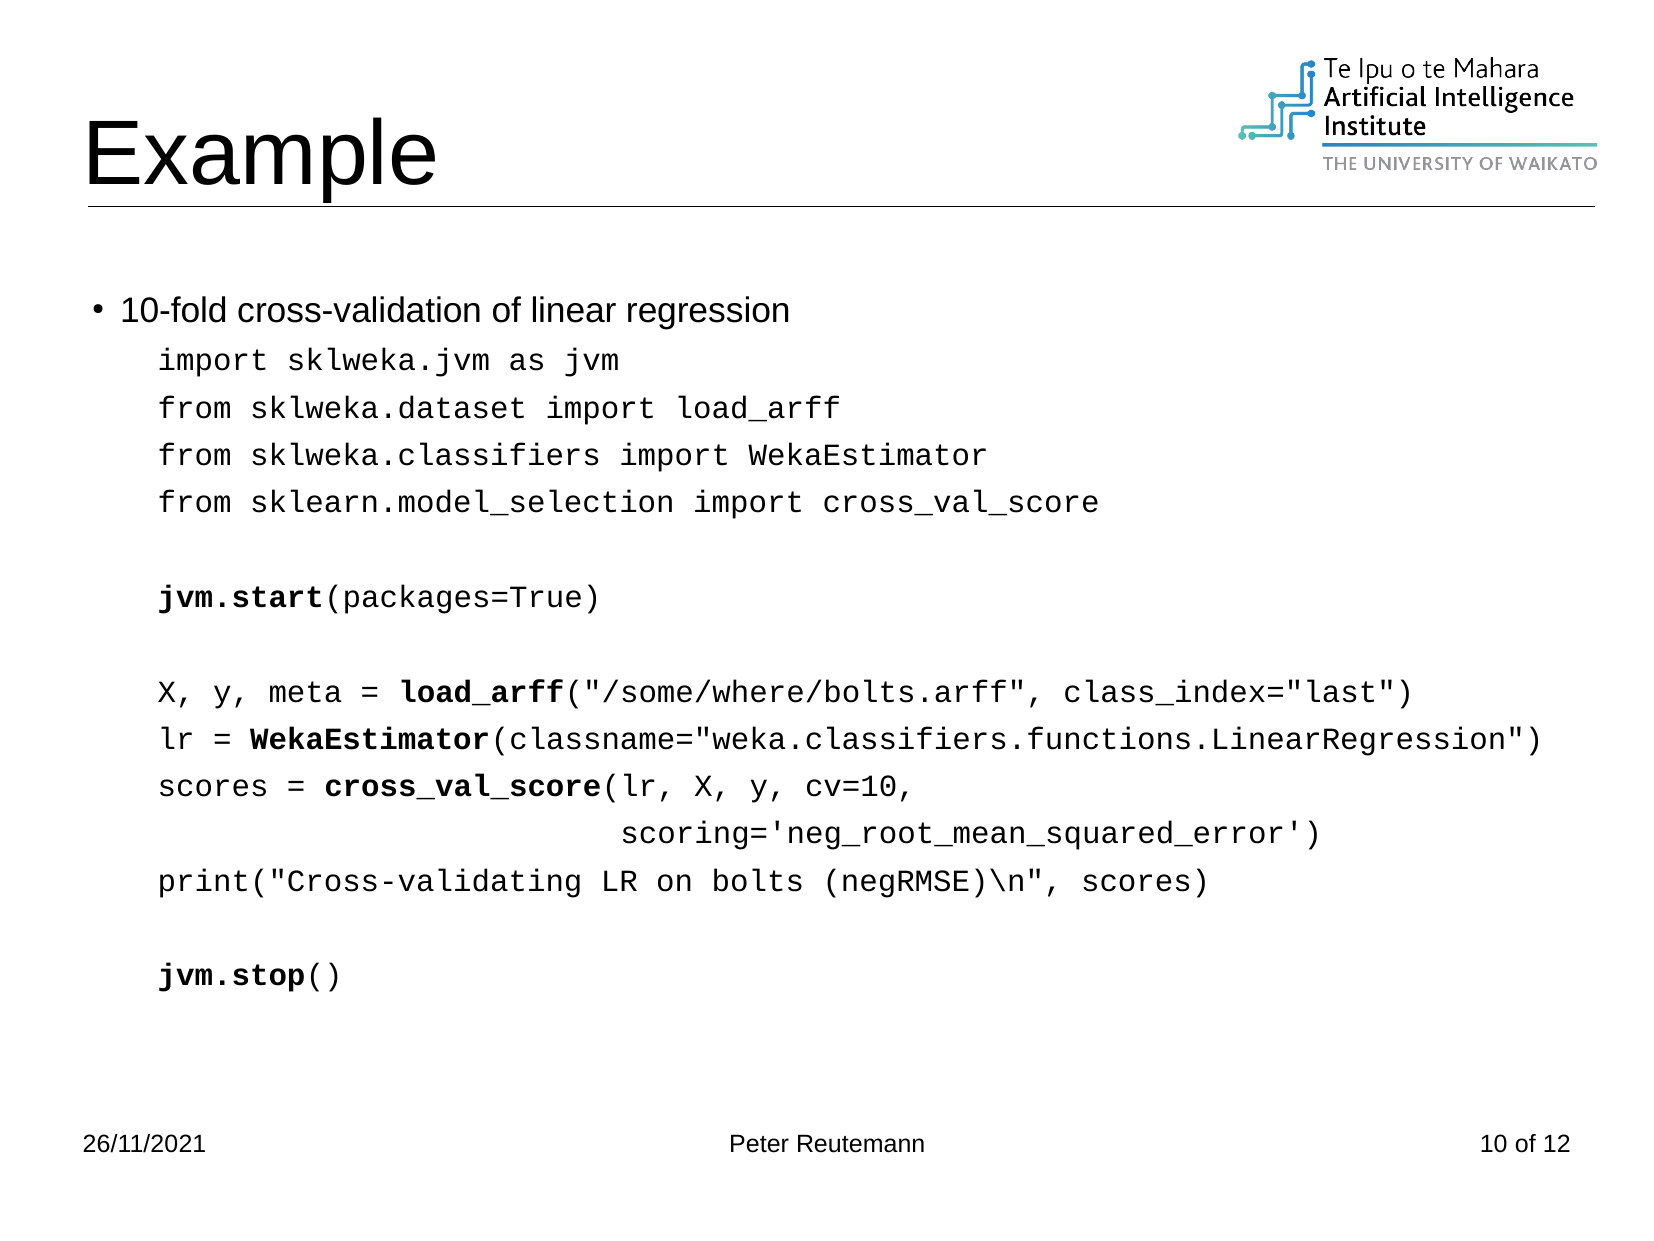

# Example
10-fold cross-validation of linear regression
import sklweka.jvm as jvm
from sklweka.dataset import load_arff
from sklweka.classifiers import WekaEstimator
from sklearn.model_selection import cross_val_score
jvm.start(packages=True)
X, y, meta = load_arff("/some/where/bolts.arff", class_index="last")
lr = WekaEstimator(classname="weka.classifiers.functions.LinearRegression")
scores = cross_val_score(lr, X, y, cv=10,
 scoring='neg_root_mean_squared_error')
print("Cross-validating LR on bolts (negRMSE)\n", scores)
jvm.stop()
26/11/2021
Peter Reutemann
10